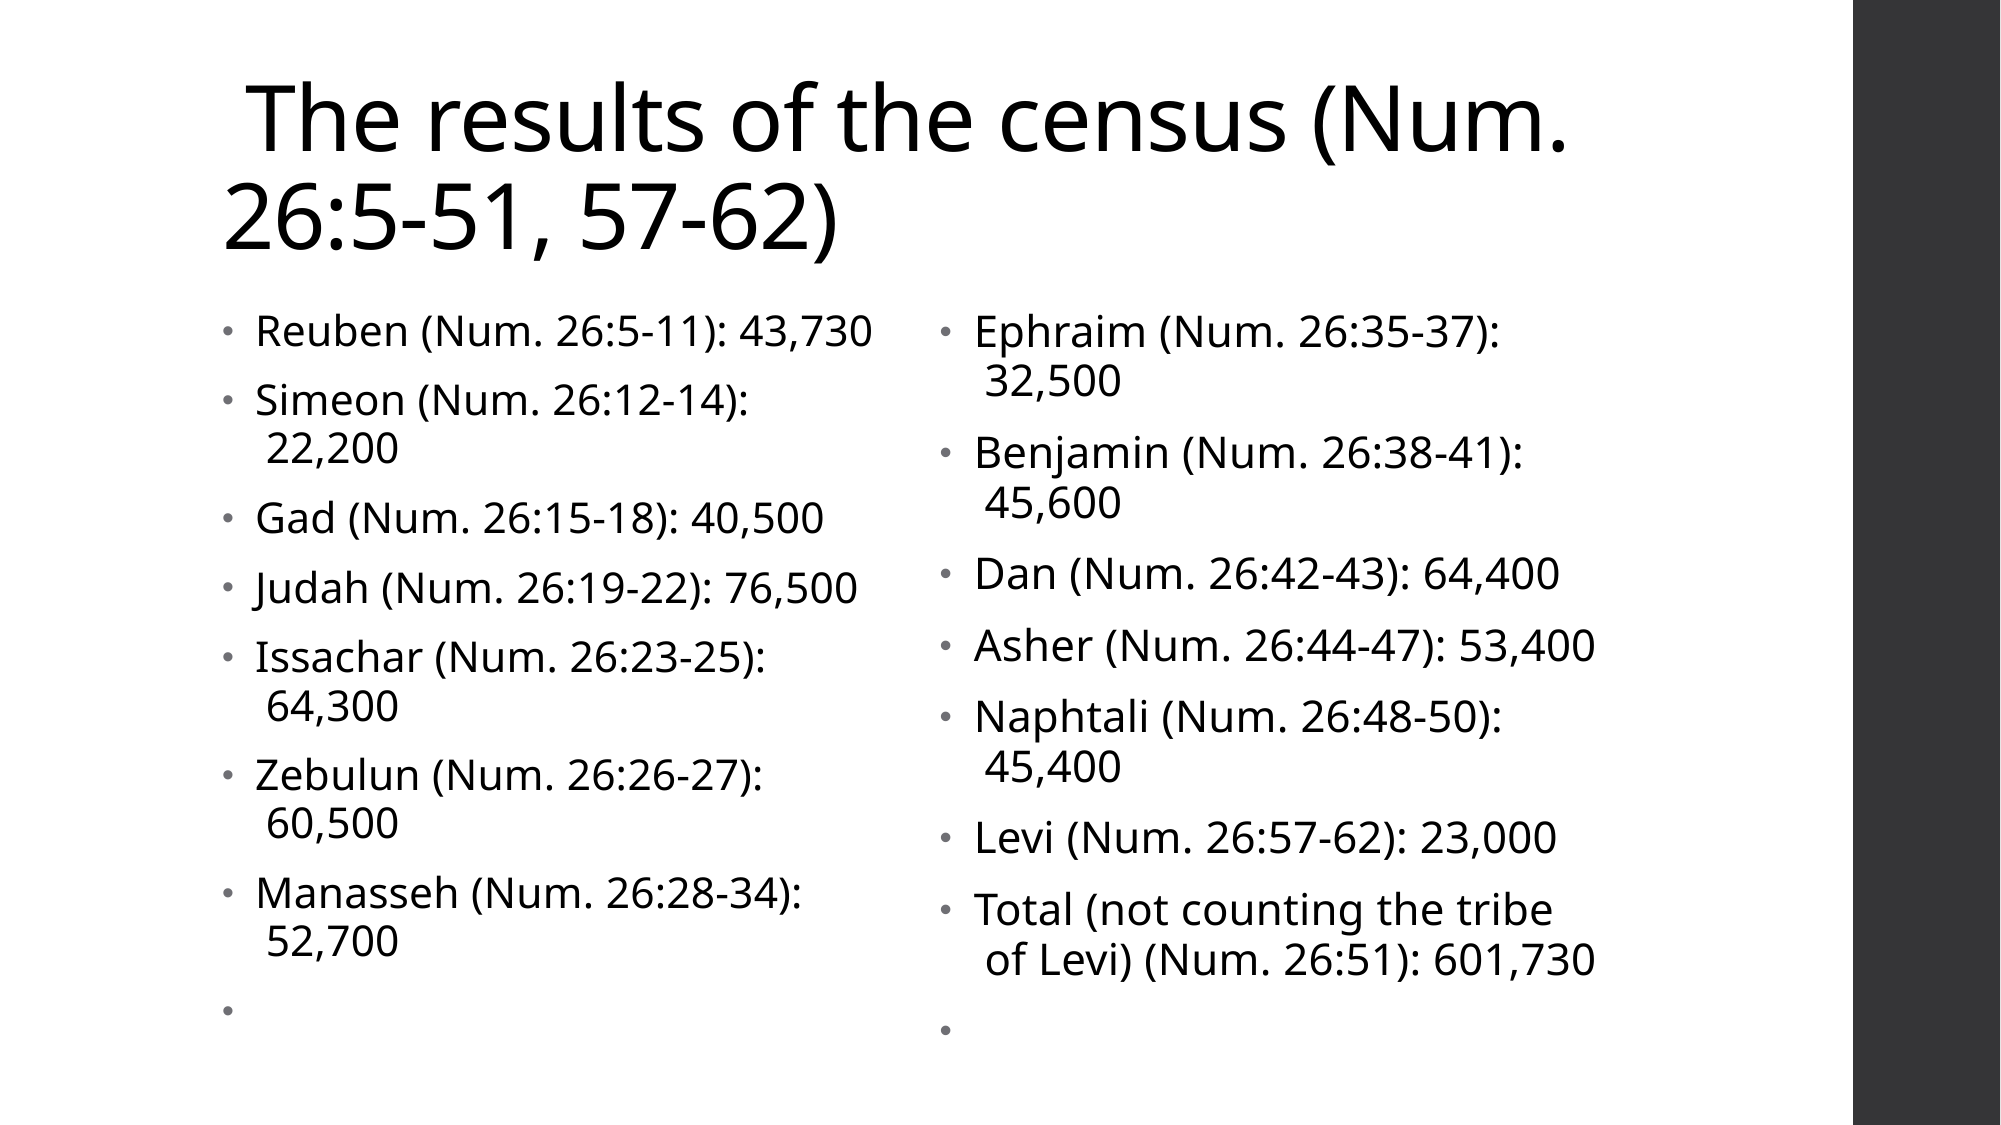

# The results of the census (Num. 26:5-51, 57-62)
 Reuben (Num. 26:5-11): 43,730
 Simeon (Num. 26:12-14): 22,200
 Gad (Num. 26:15-18): 40,500
 Judah (Num. 26:19-22): 76,500
 Issachar (Num. 26:23-25): 64,300
 Zebulun (Num. 26:26-27): 60,500
 Manasseh (Num. 26:28-34): 52,700
 Ephraim (Num. 26:35-37): 32,500
 Benjamin (Num. 26:38-41): 45,600
 Dan (Num. 26:42-43): 64,400
 Asher (Num. 26:44-47): 53,400
 Naphtali (Num. 26:48-50): 45,400
 Levi (Num. 26:57-62): 23,000
 Total (not counting the tribe of Levi) (Num. 26:51): 601,730